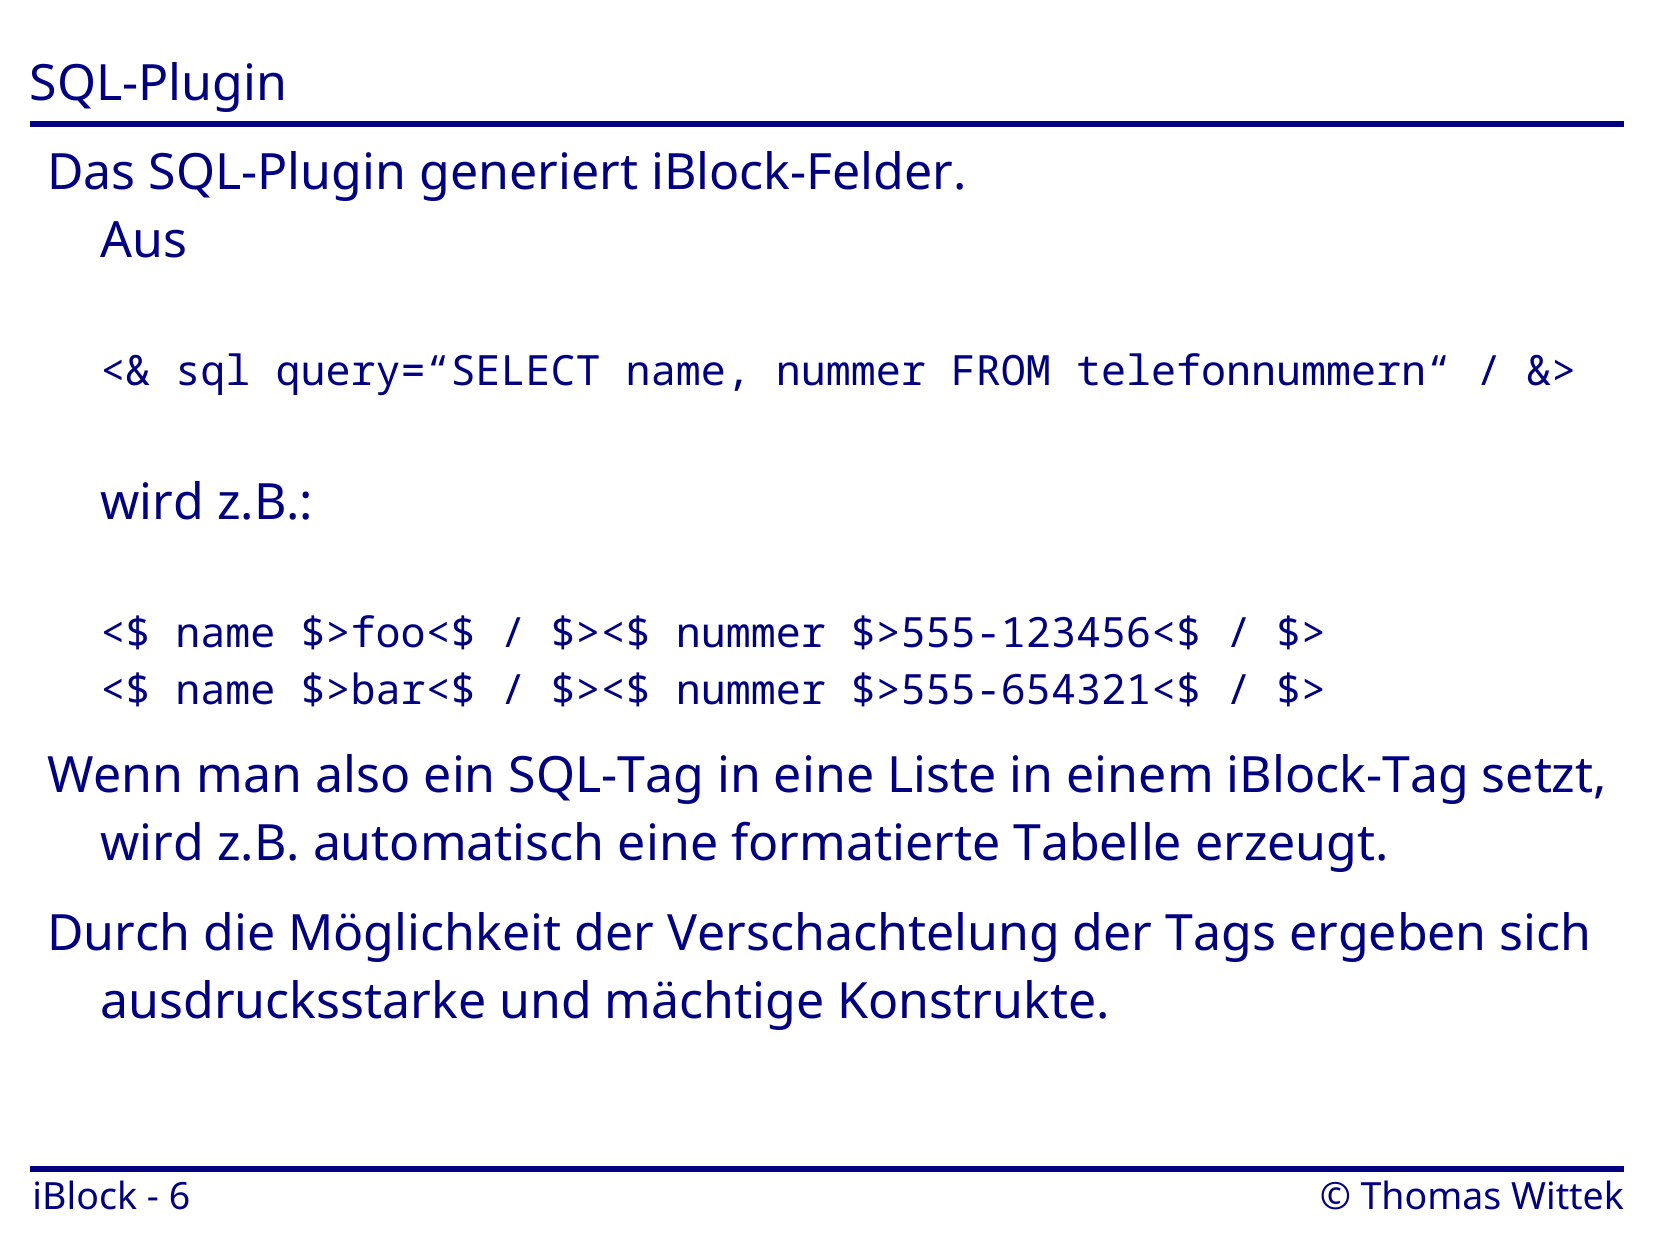

# SQL-Plugin
Das SQL-Plugin generiert iBlock-Felder.
Aus
<& sql query=“SELECT name, nummer FROM telefonnummern“ / &>
wird z.B.:
<$ name $>foo<$ / $><$ nummer $>555-123456<$ / $>
<$ name $>bar<$ / $><$ nummer $>555-654321<$ / $>
Wenn man also ein SQL-Tag in eine Liste in einem iBlock-Tag setzt, wird z.B. automatisch eine formatierte Tabelle erzeugt.
Durch die Möglichkeit der Verschachtelung der Tags ergeben sich ausdrucksstarke und mächtige Konstrukte.